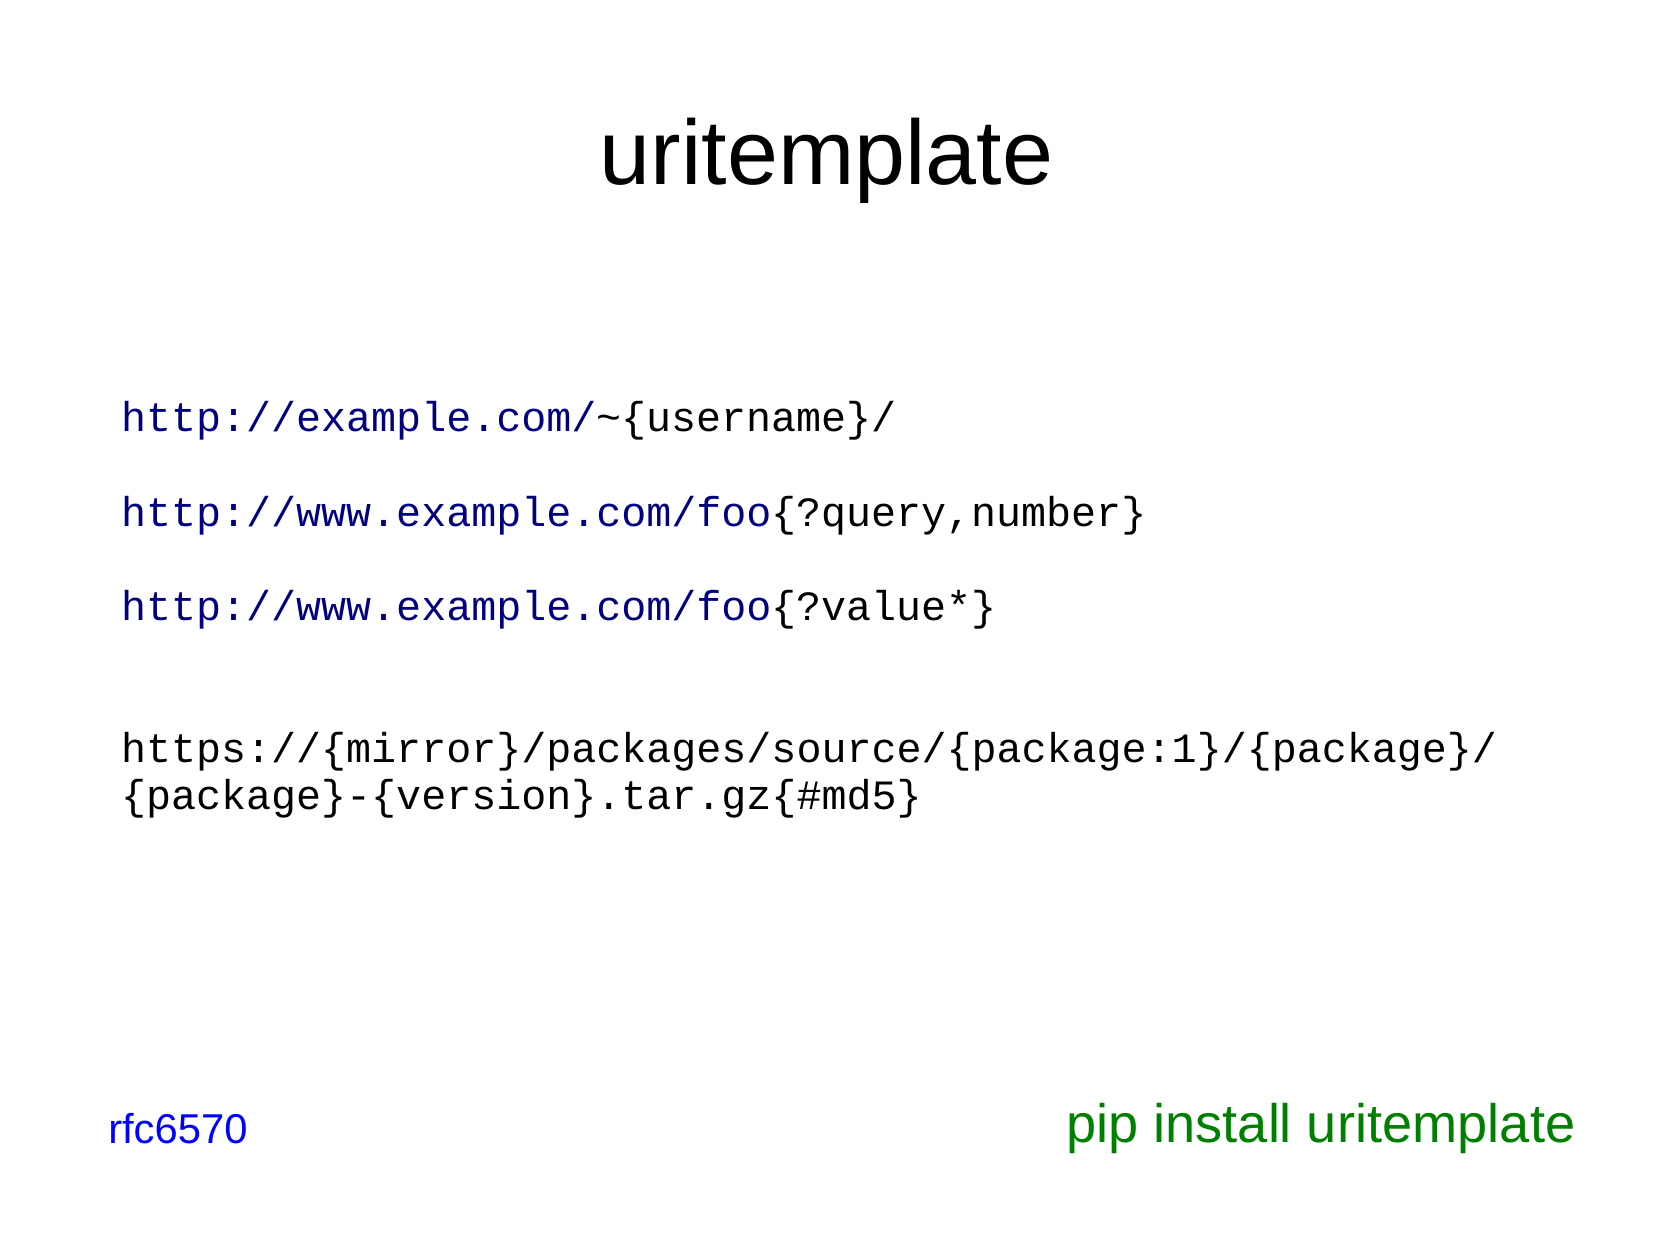

# uritemplate
http://example.com/~{username}/
http://www.example.com/foo{?query,number}
http://www.example.com/foo{?value*}
https://{mirror}/packages/source/{package:1}/{package}/{package}-{version}.tar.gz{#md5}
pip install uritemplate
rfc6570